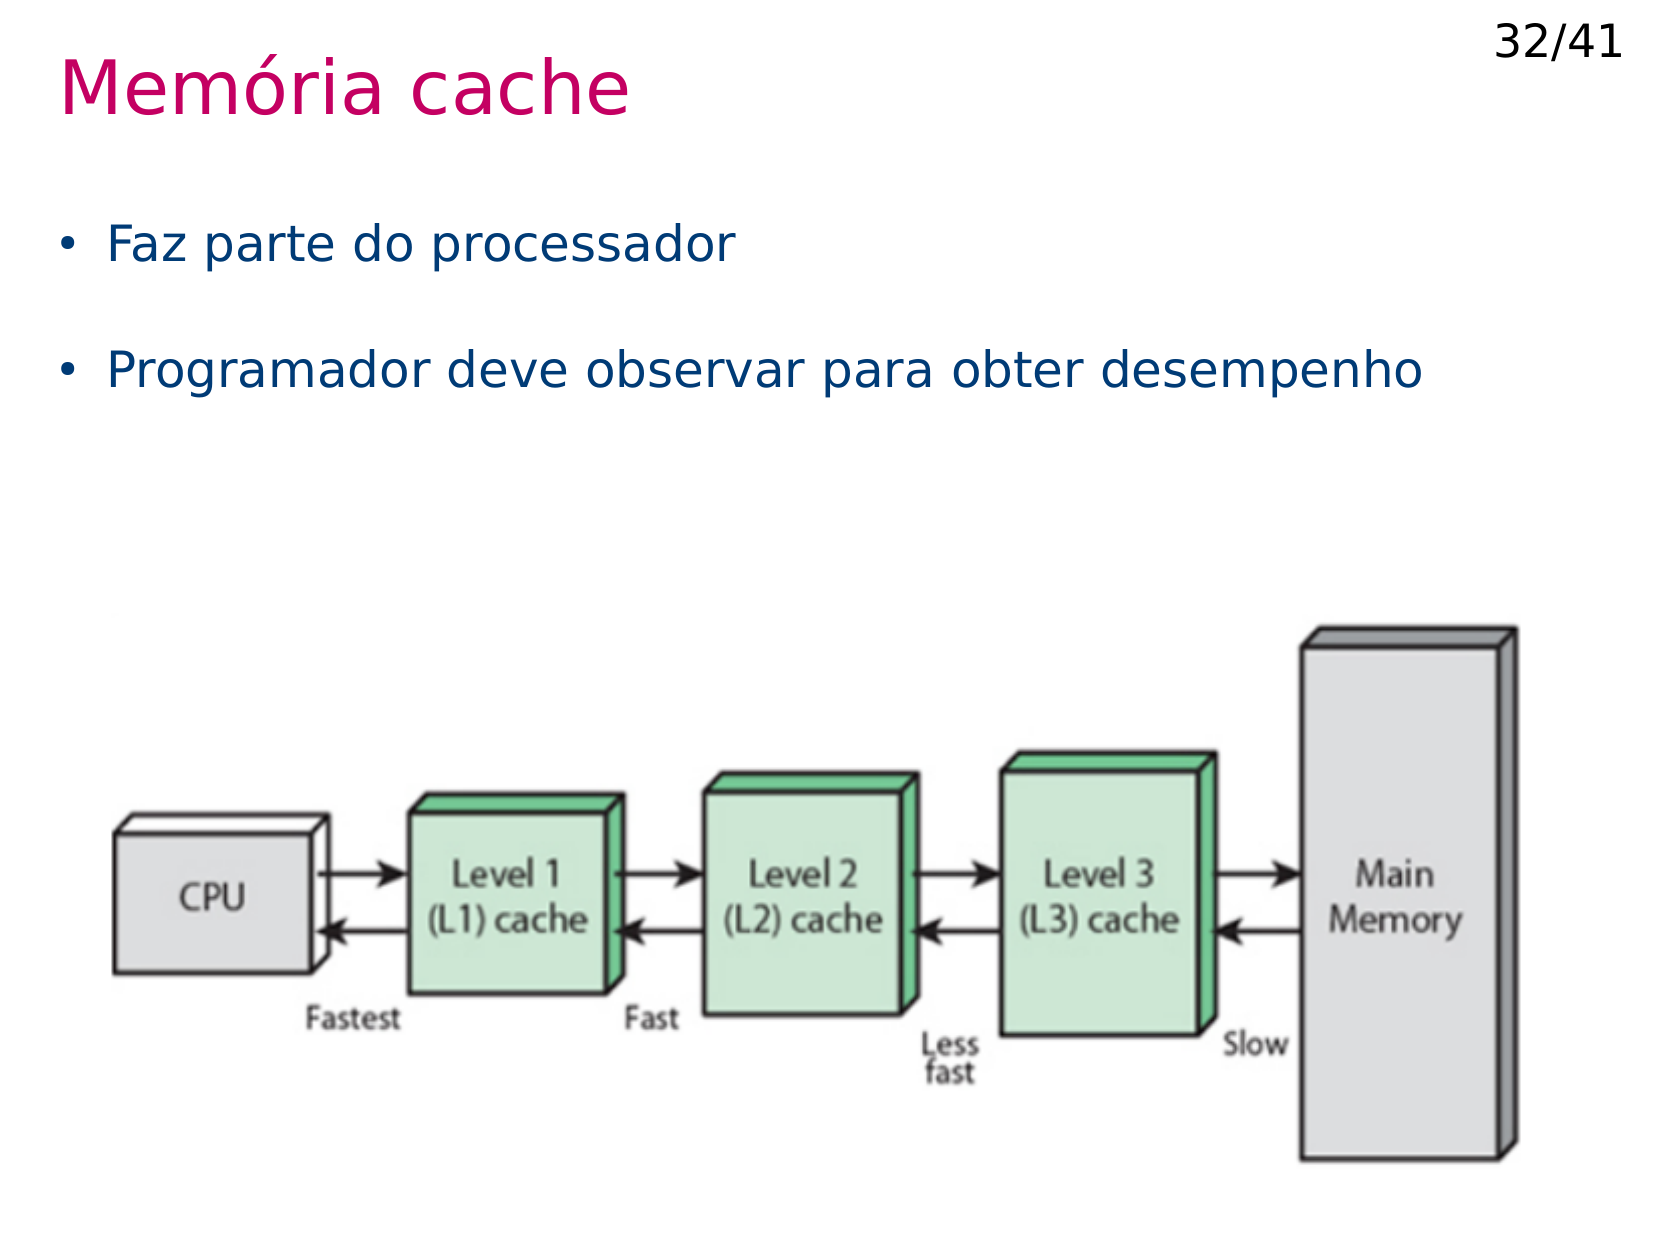

32
# Memória cache
Faz parte do processador
Programador deve observar para obter desempenho